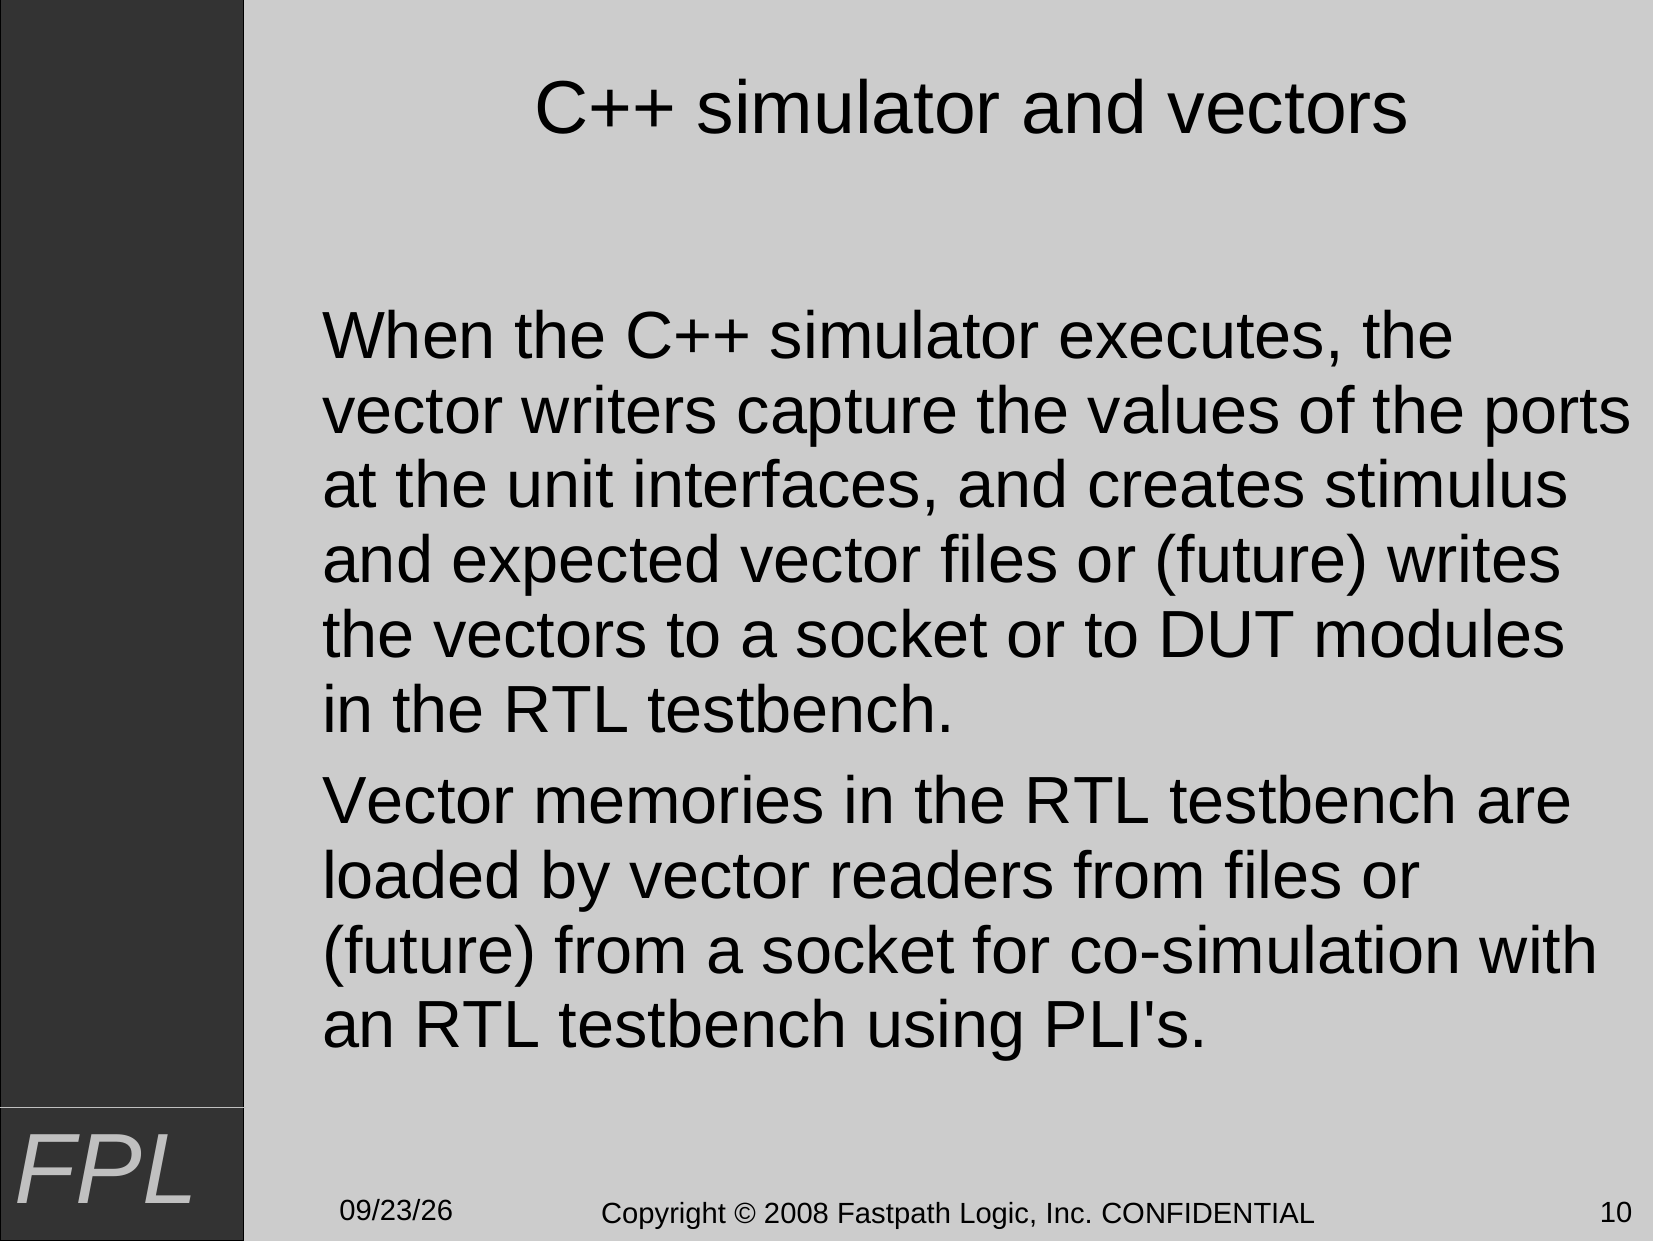

# C++ simulator and vectors
When the C++ simulator executes, the vector writers capture the values of the ports at the unit interfaces, and creates stimulus and expected vector files or (future) writes the vectors to a socket or to DUT modules in the RTL testbench.
Vector memories in the RTL testbench are loaded by vector readers from files or (future) from a socket for co-simulation with an RTL testbench using PLI's.
10
© 2008 FASTPATH LOGIC INC.